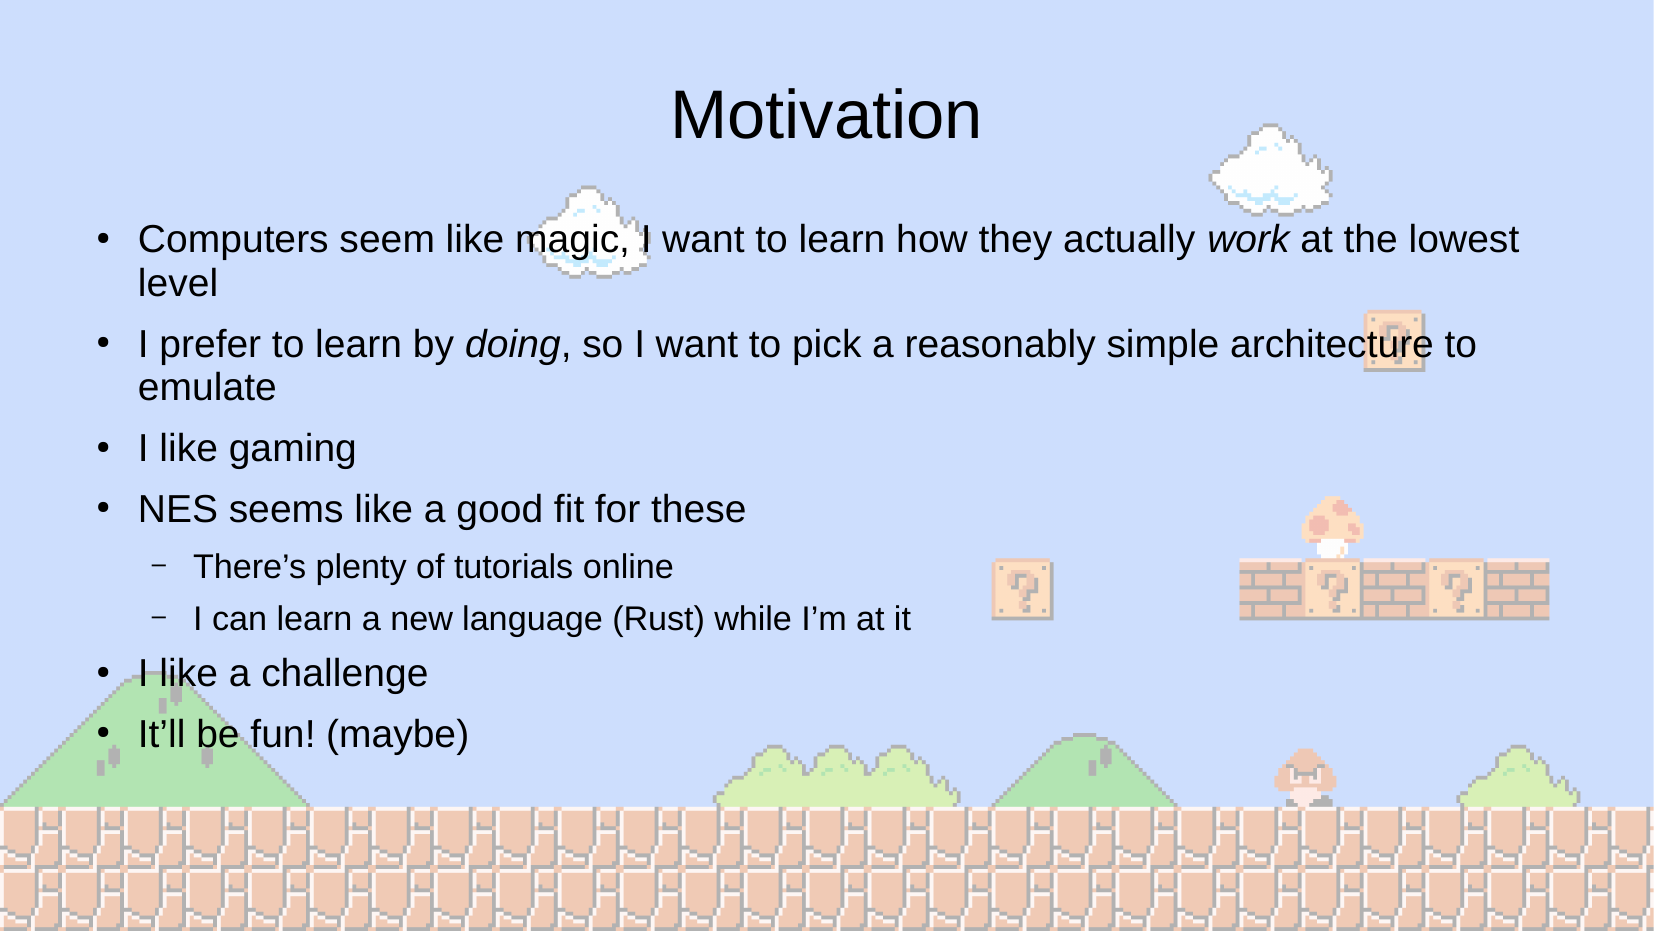

# Motivation
Computers seem like magic, I want to learn how they actually work at the lowest level
I prefer to learn by doing, so I want to pick a reasonably simple architecture to emulate
I like gaming
NES seems like a good fit for these
There’s plenty of tutorials online
I can learn a new language (Rust) while I’m at it
I like a challenge
It’ll be fun! (maybe)